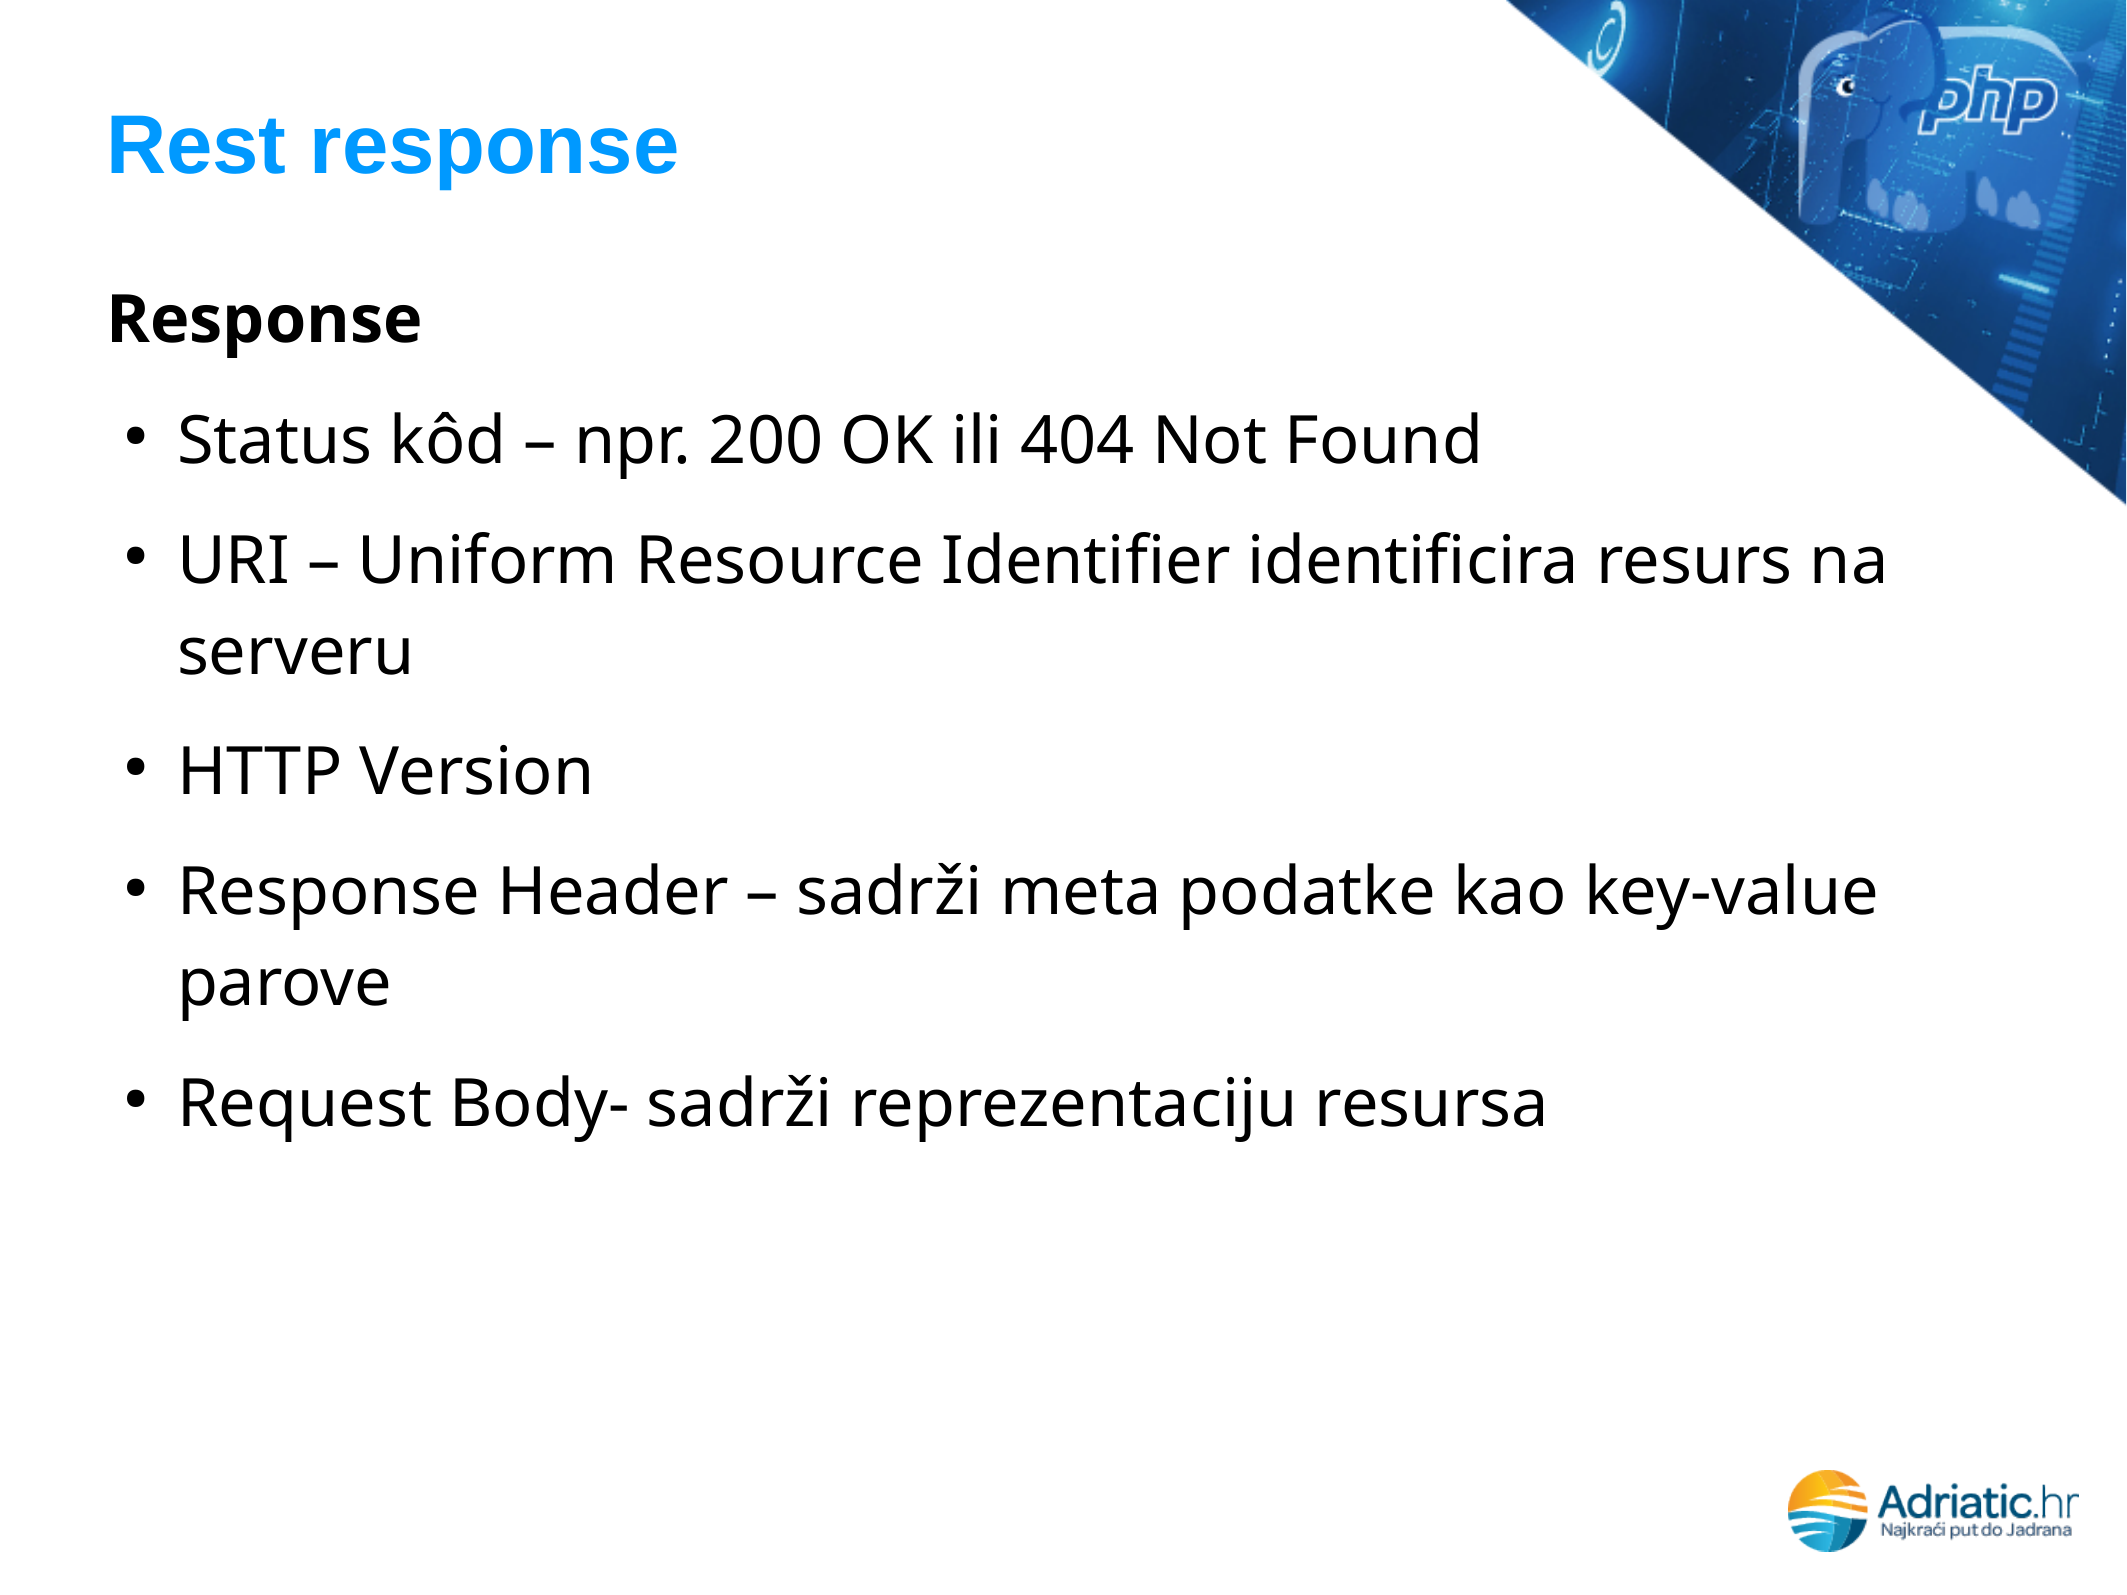

# Rest response
Response
Status kôd – npr. 200 OK ili 404 Not Found
URI – Uniform Resource Identifier identificira resurs na serveru
HTTP Version
Response Header – sadrži meta podatke kao key-value parove
Request Body- sadrži reprezentaciju resursa